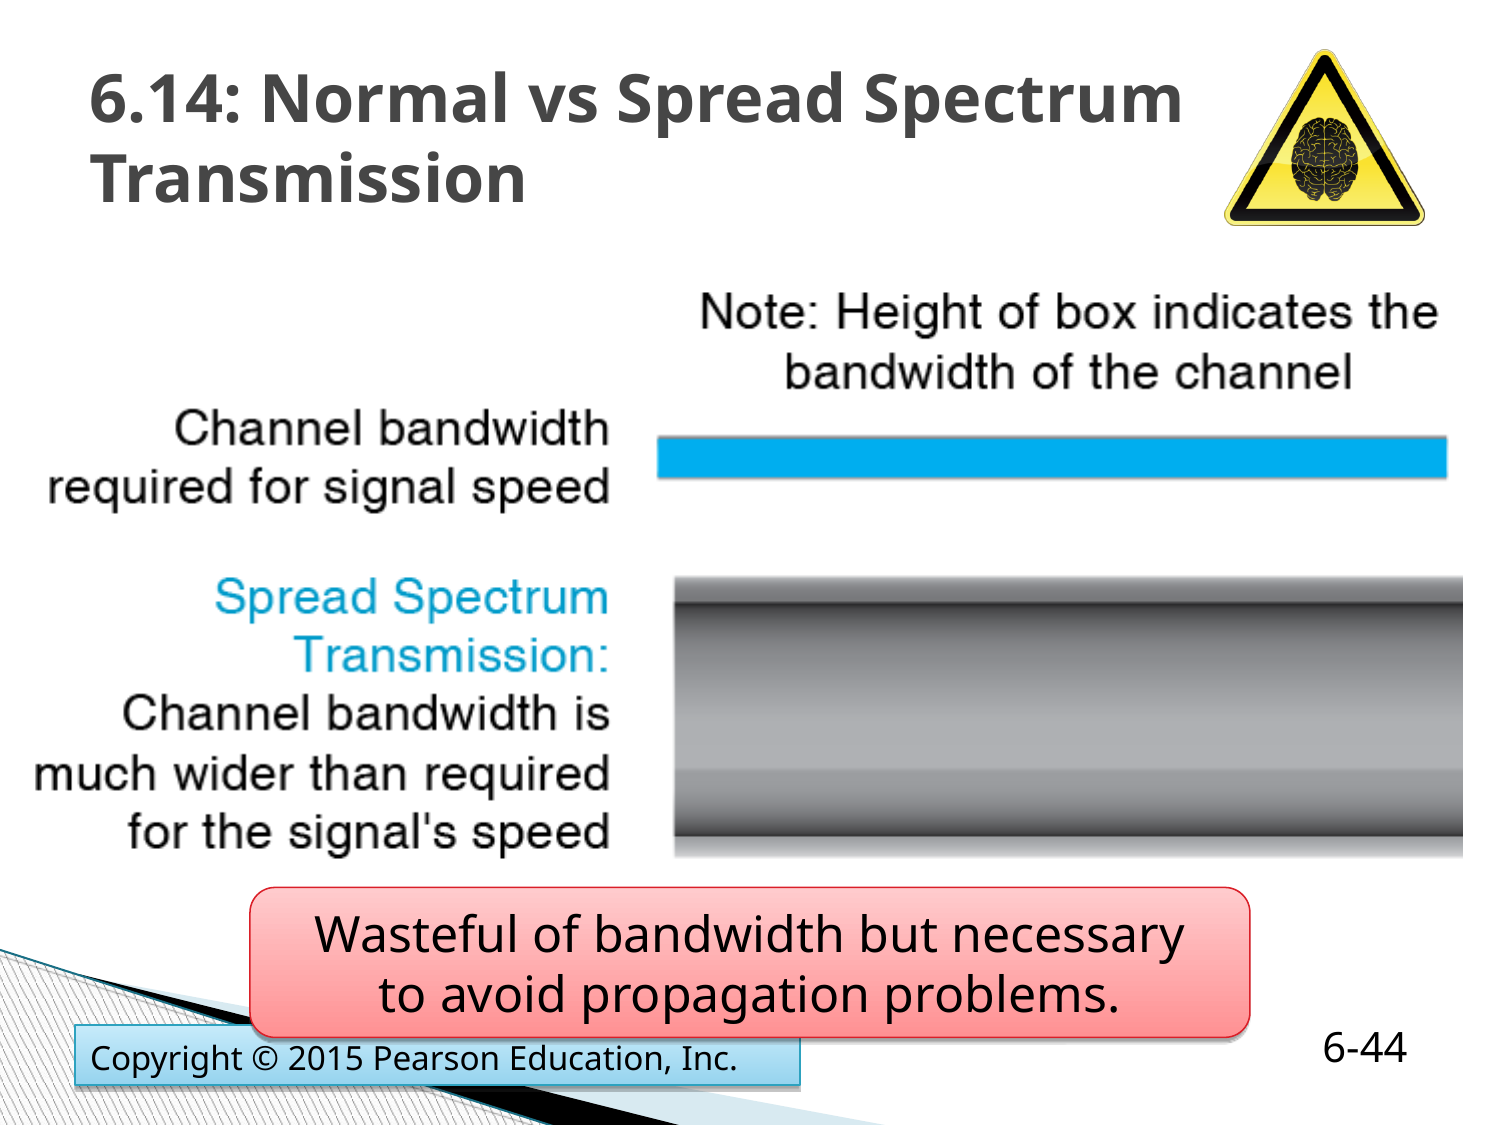

# 6.14: Normal vs Spread Spectrum Transmission
Wasteful of bandwidth but necessary
to avoid propagation problems.
Copyright © 2015 Pearson Education, Inc.